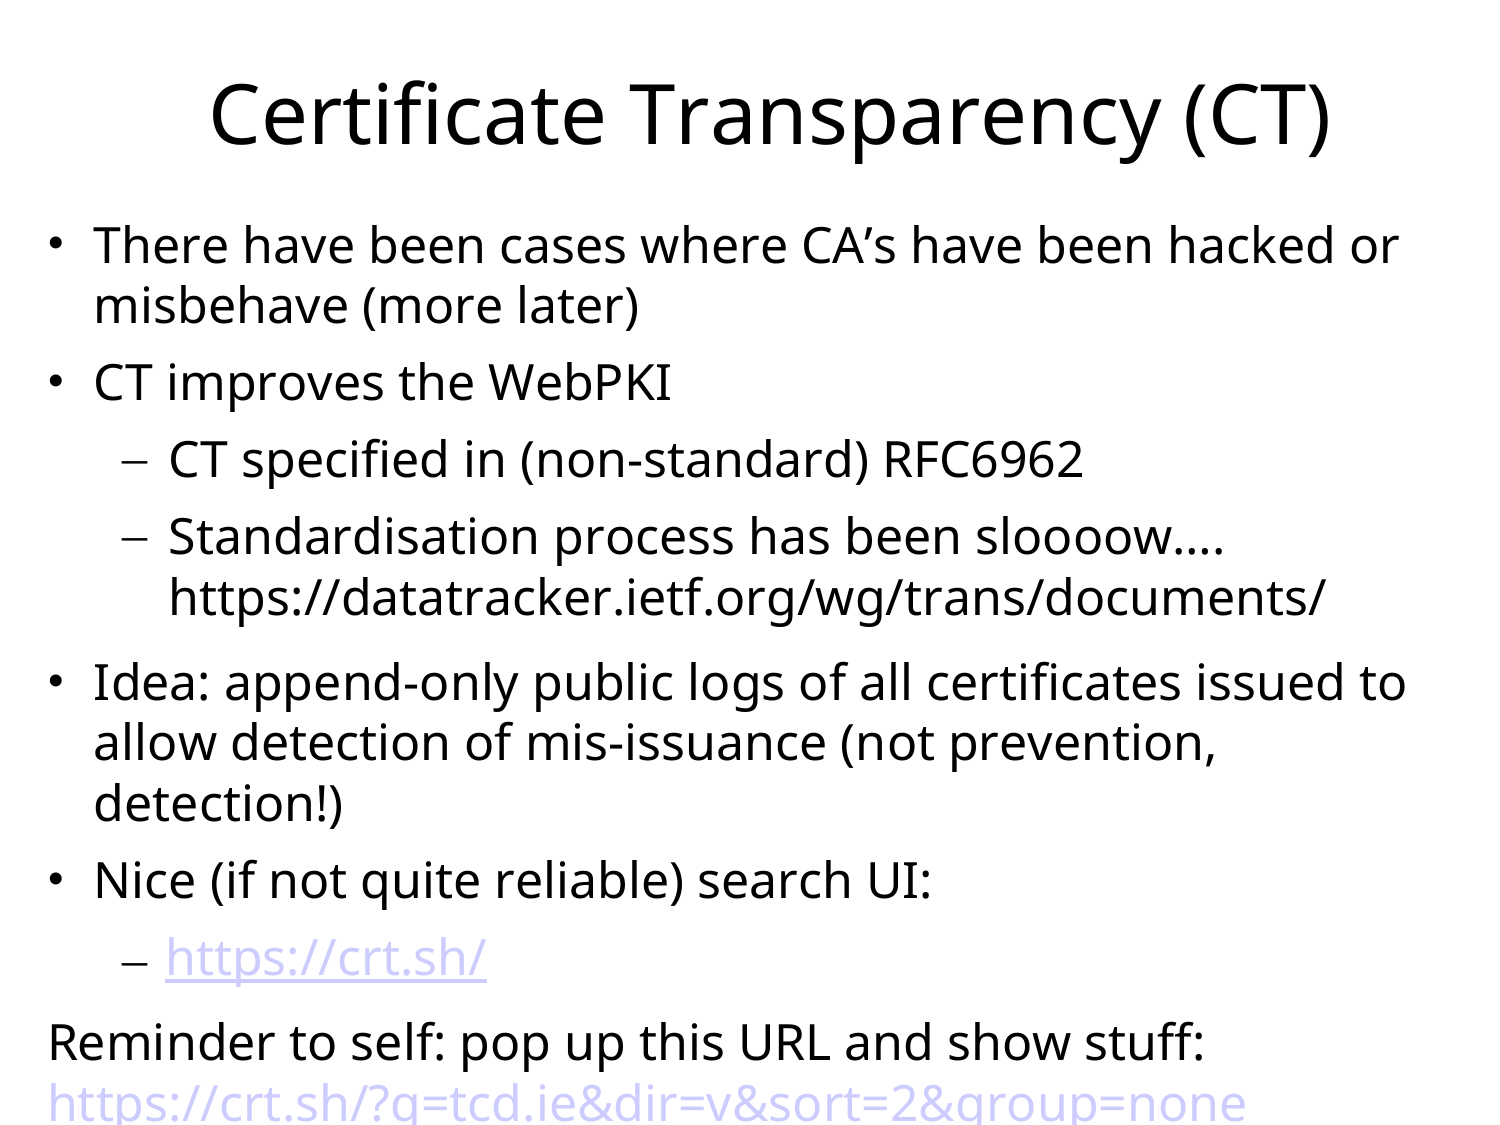

Certificate Transparency (CT)
There have been cases where CA’s have been hacked or misbehave (more later)
CT improves the WebPKI
CT specified in (non-standard) RFC6962
Standardisation process has been sloooow….https://datatracker.ietf.org/wg/trans/documents/
Idea: append-only public logs of all certificates issued to allow detection of mis-issuance (not prevention, detection!)
Nice (if not quite reliable) search UI:
https://crt.sh/
Reminder to self: pop up this URL and show stuff: https://crt.sh/?q=tcd.ie&dir=v&sort=2&group=none